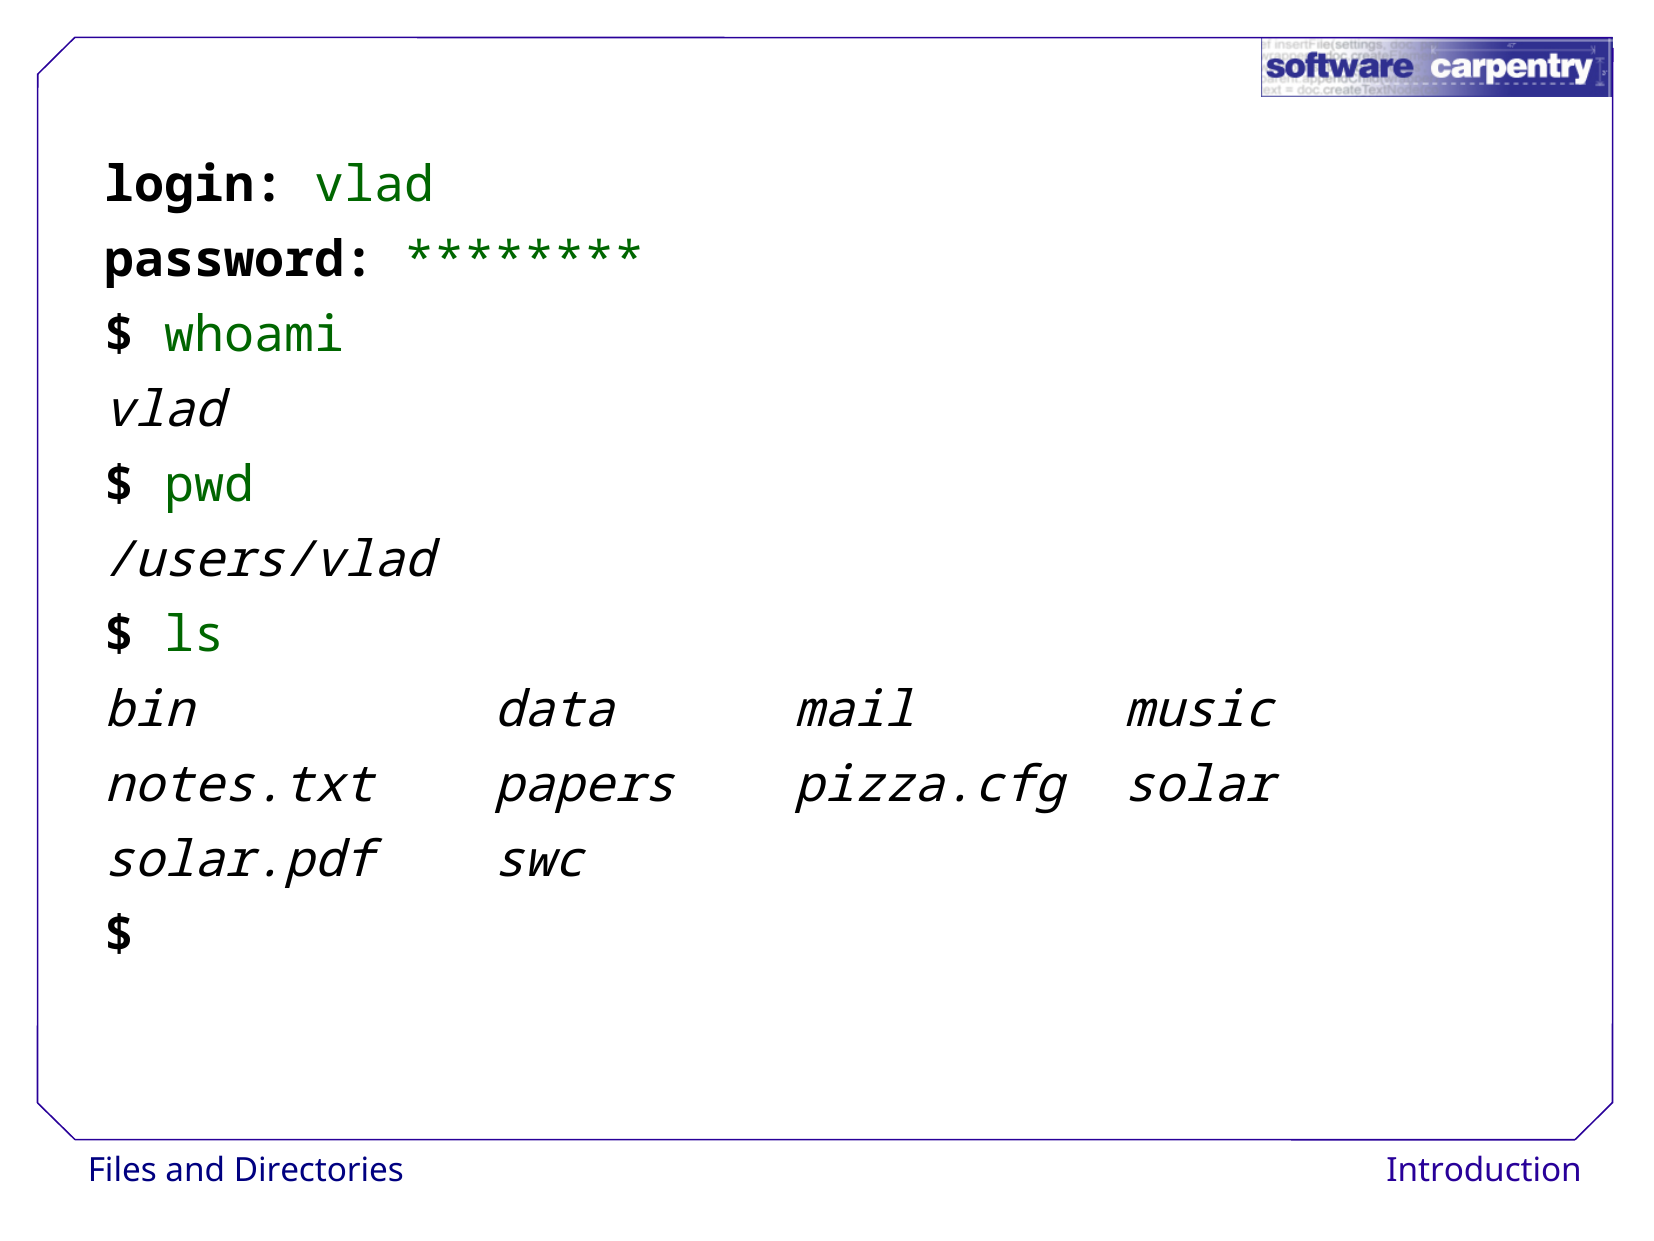

login: vlad
password: ********
$ whoami
vlad
$ pwd
/users/vlad
$ ls
bin data mail music
notes.txt papers pizza.cfg solar
solar.pdf swc
$